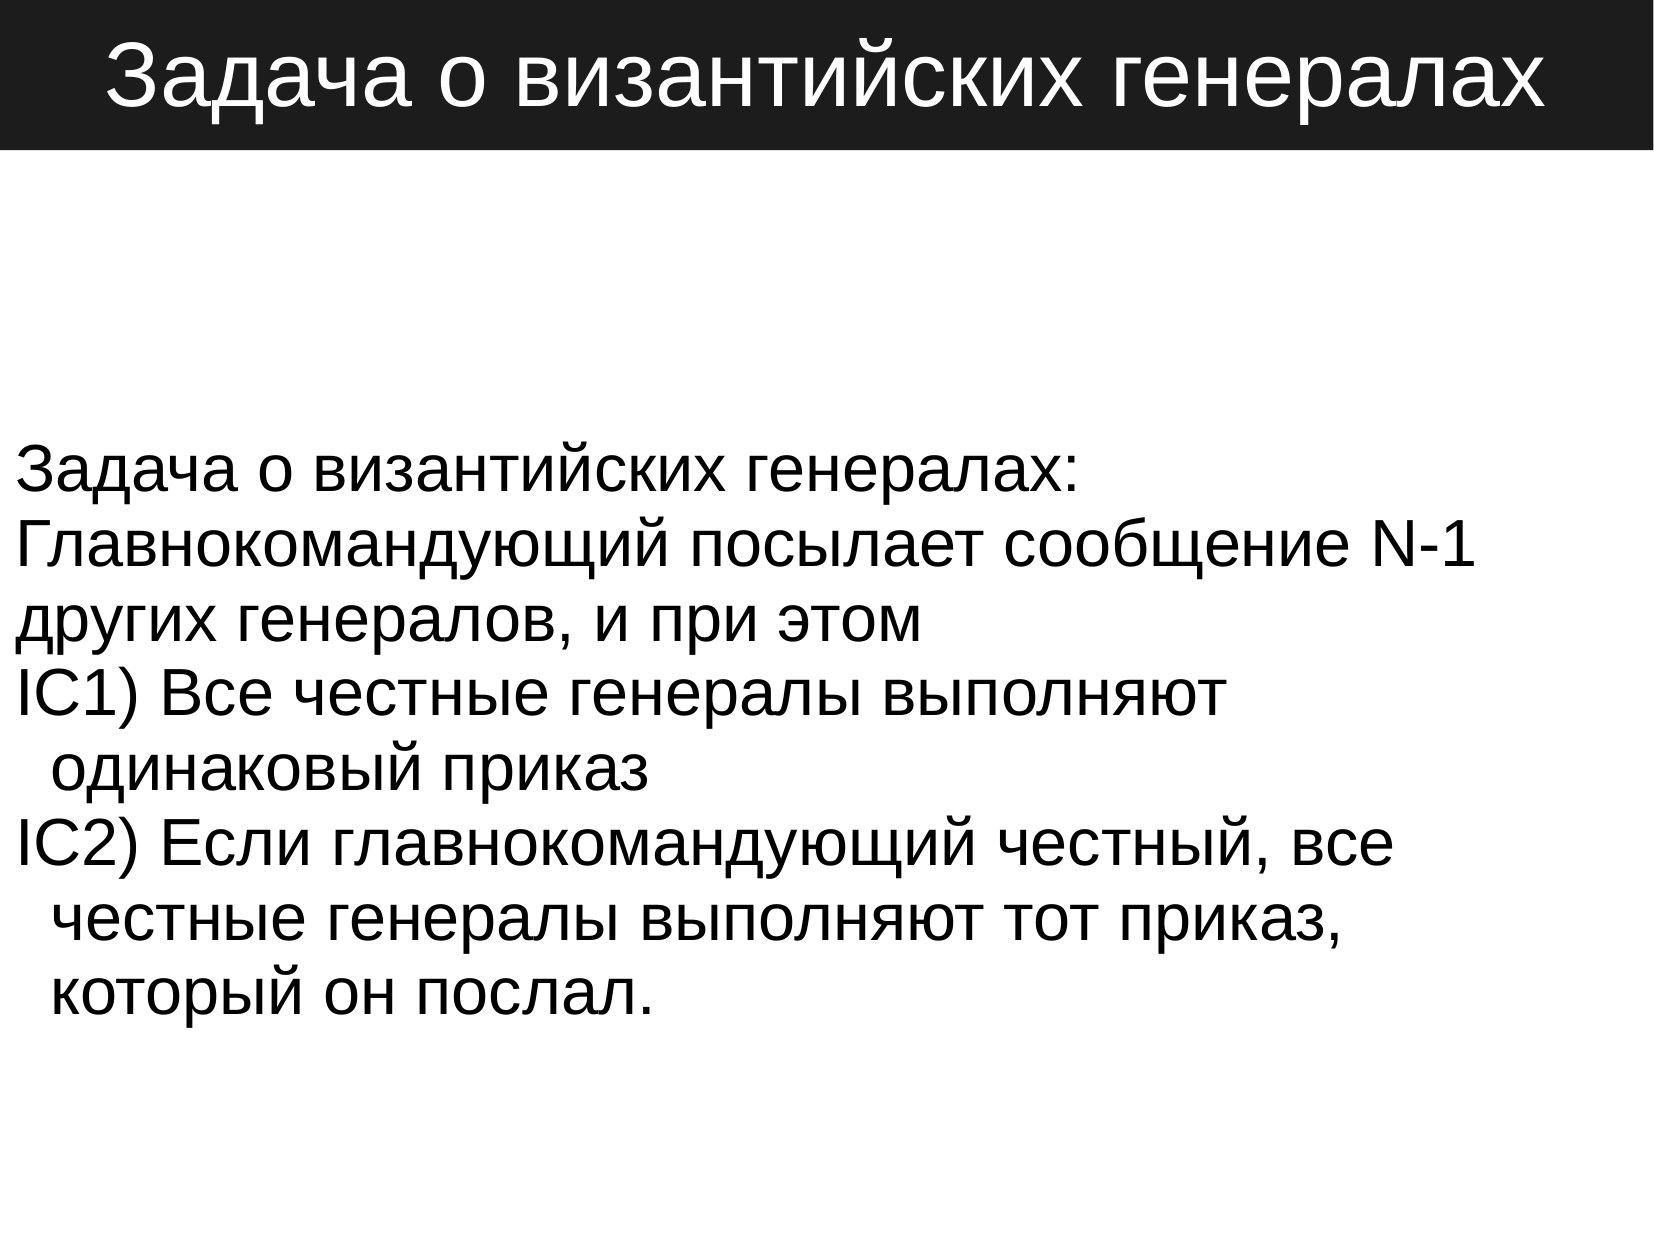

# Задача о византийских генералах
Задача о византийских генералах:
Главнокомандующий посылает сообщение N-1 других генералов, и при этом
 Все честные генералы выполняют одинаковый приказ
 Если главнокомандующий честный, все честные генералы выполняют тот приказ, который он послал.